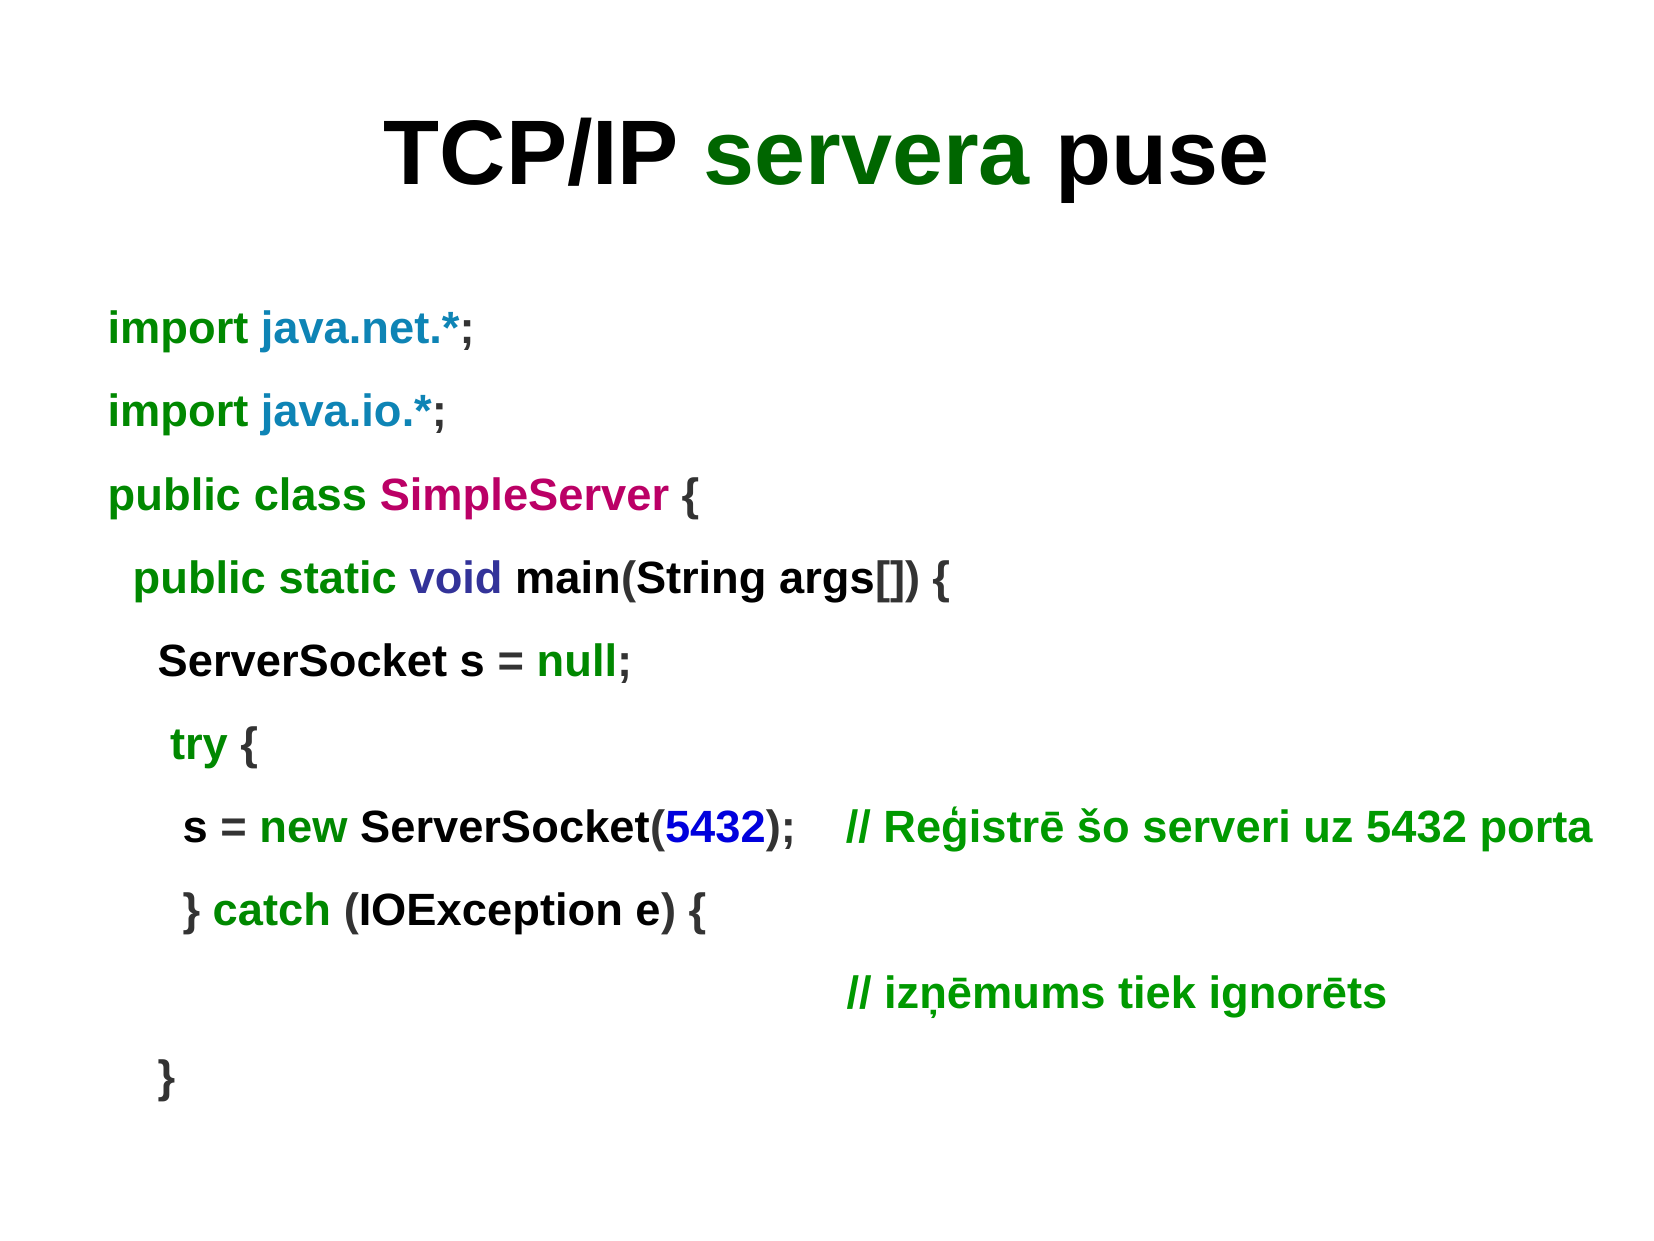

# TCP/IP servera puse
 import java.net.*;
 import java.io.*;
 public class SimpleServer {
 public static void main(String args[]) {
 ServerSocket s = null;
 try {
 s = new ServerSocket(5432); // Reģistrē šo serveri uz 5432 porta
 } catch (IOException e) {
 							 // izņēmums tiek ignorēts
 }